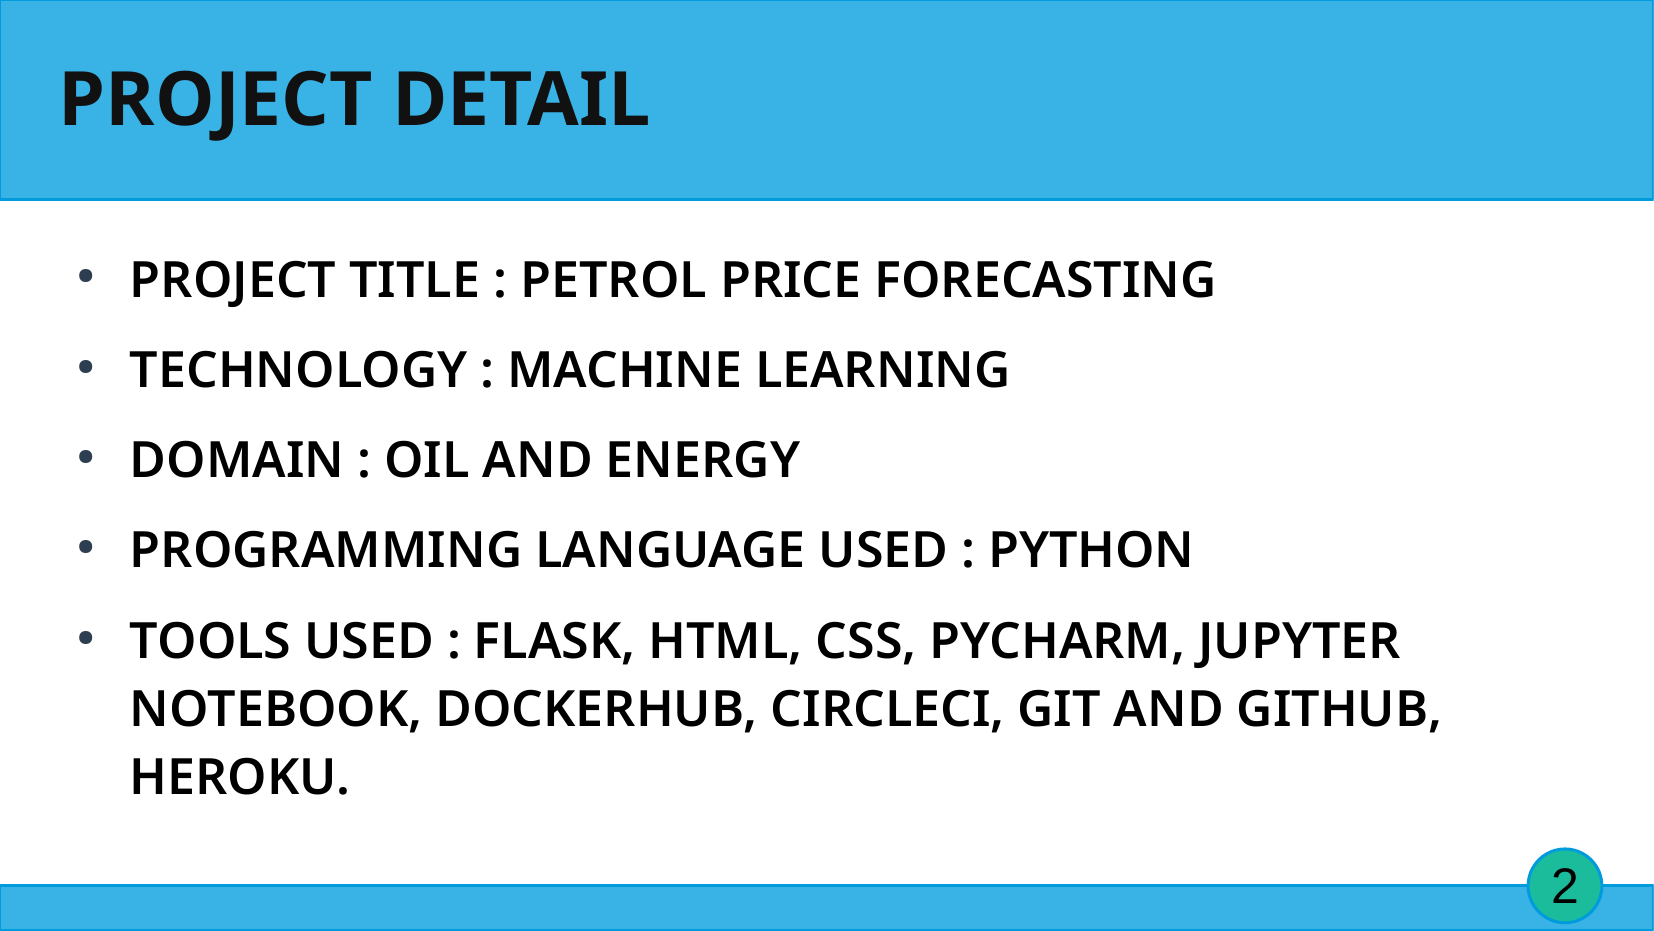

# PROJECT DETAIL
PROJECT TITLE : PETROL PRICE FORECASTING
TECHNOLOGY : MACHINE LEARNING
DOMAIN : OIL AND ENERGY
PROGRAMMING LANGUAGE USED : PYTHON
TOOLS USED : FLASK, HTML, CSS, PYCHARM, JUPYTER NOTEBOOK, DOCKERHUB, CIRCLECI, GIT AND GITHUB, HEROKU.